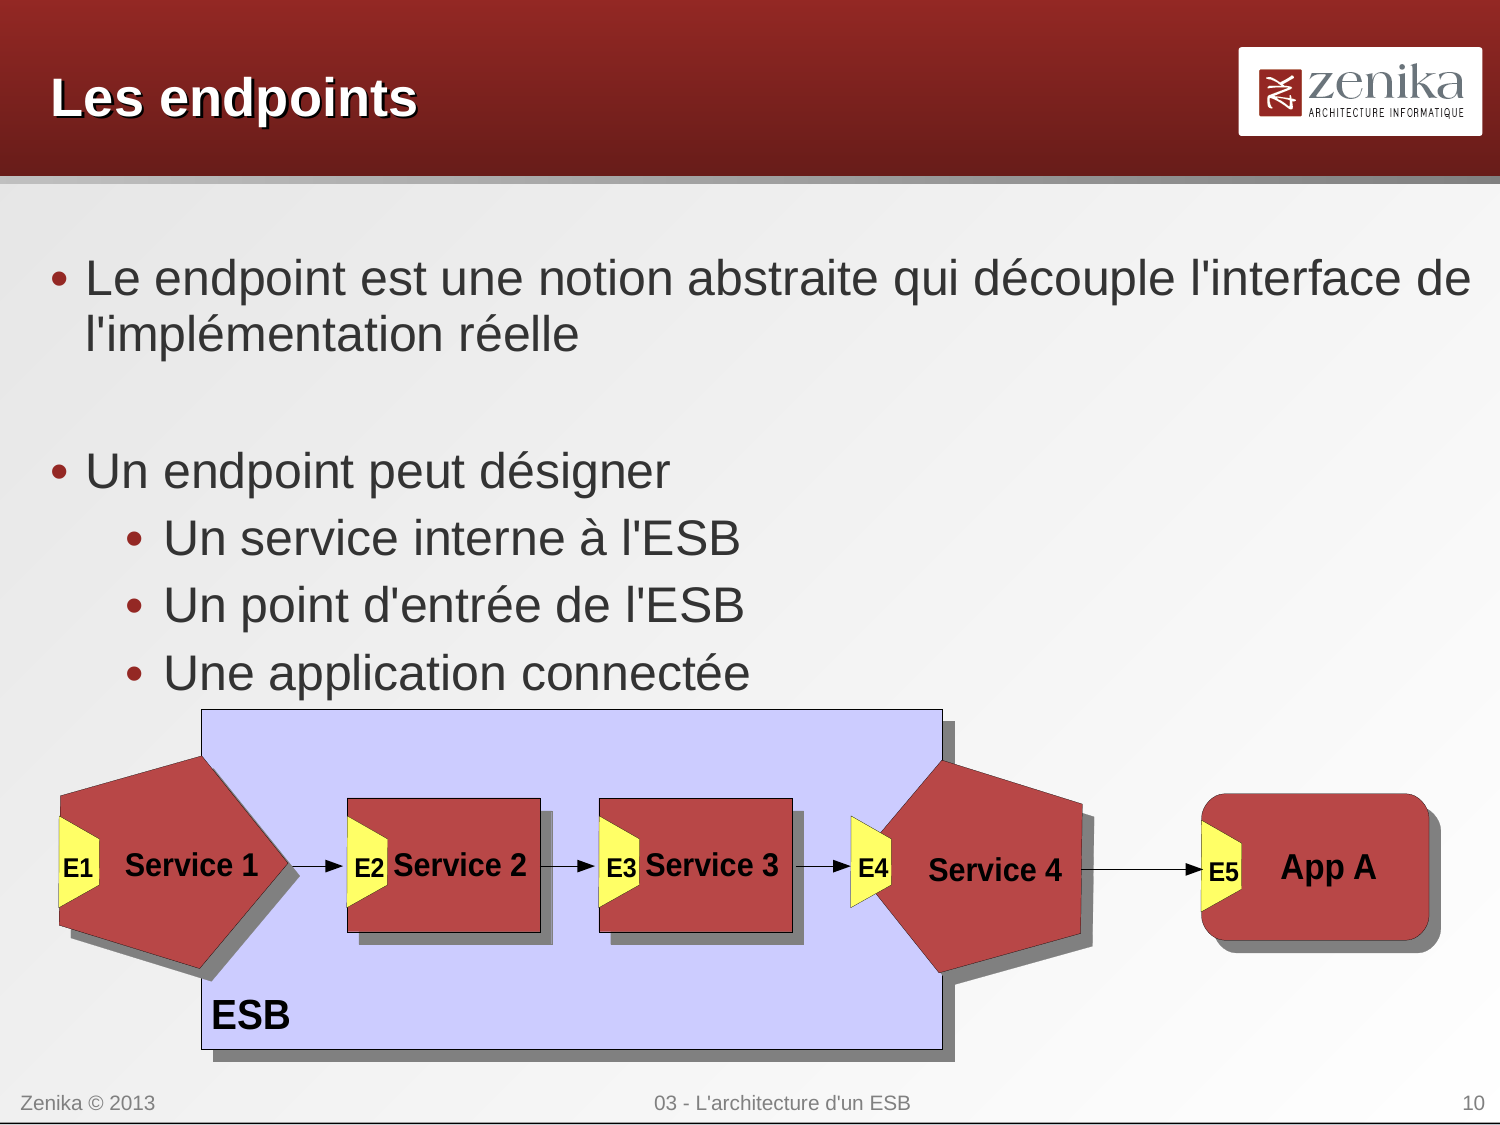

# Les endpoints
Le endpoint est une notion abstraite qui découple l'interface de l'implémentation réelle
Un endpoint peut désigner
Un service interne à l'ESB
Un point d'entrée de l'ESB
Une application connectée